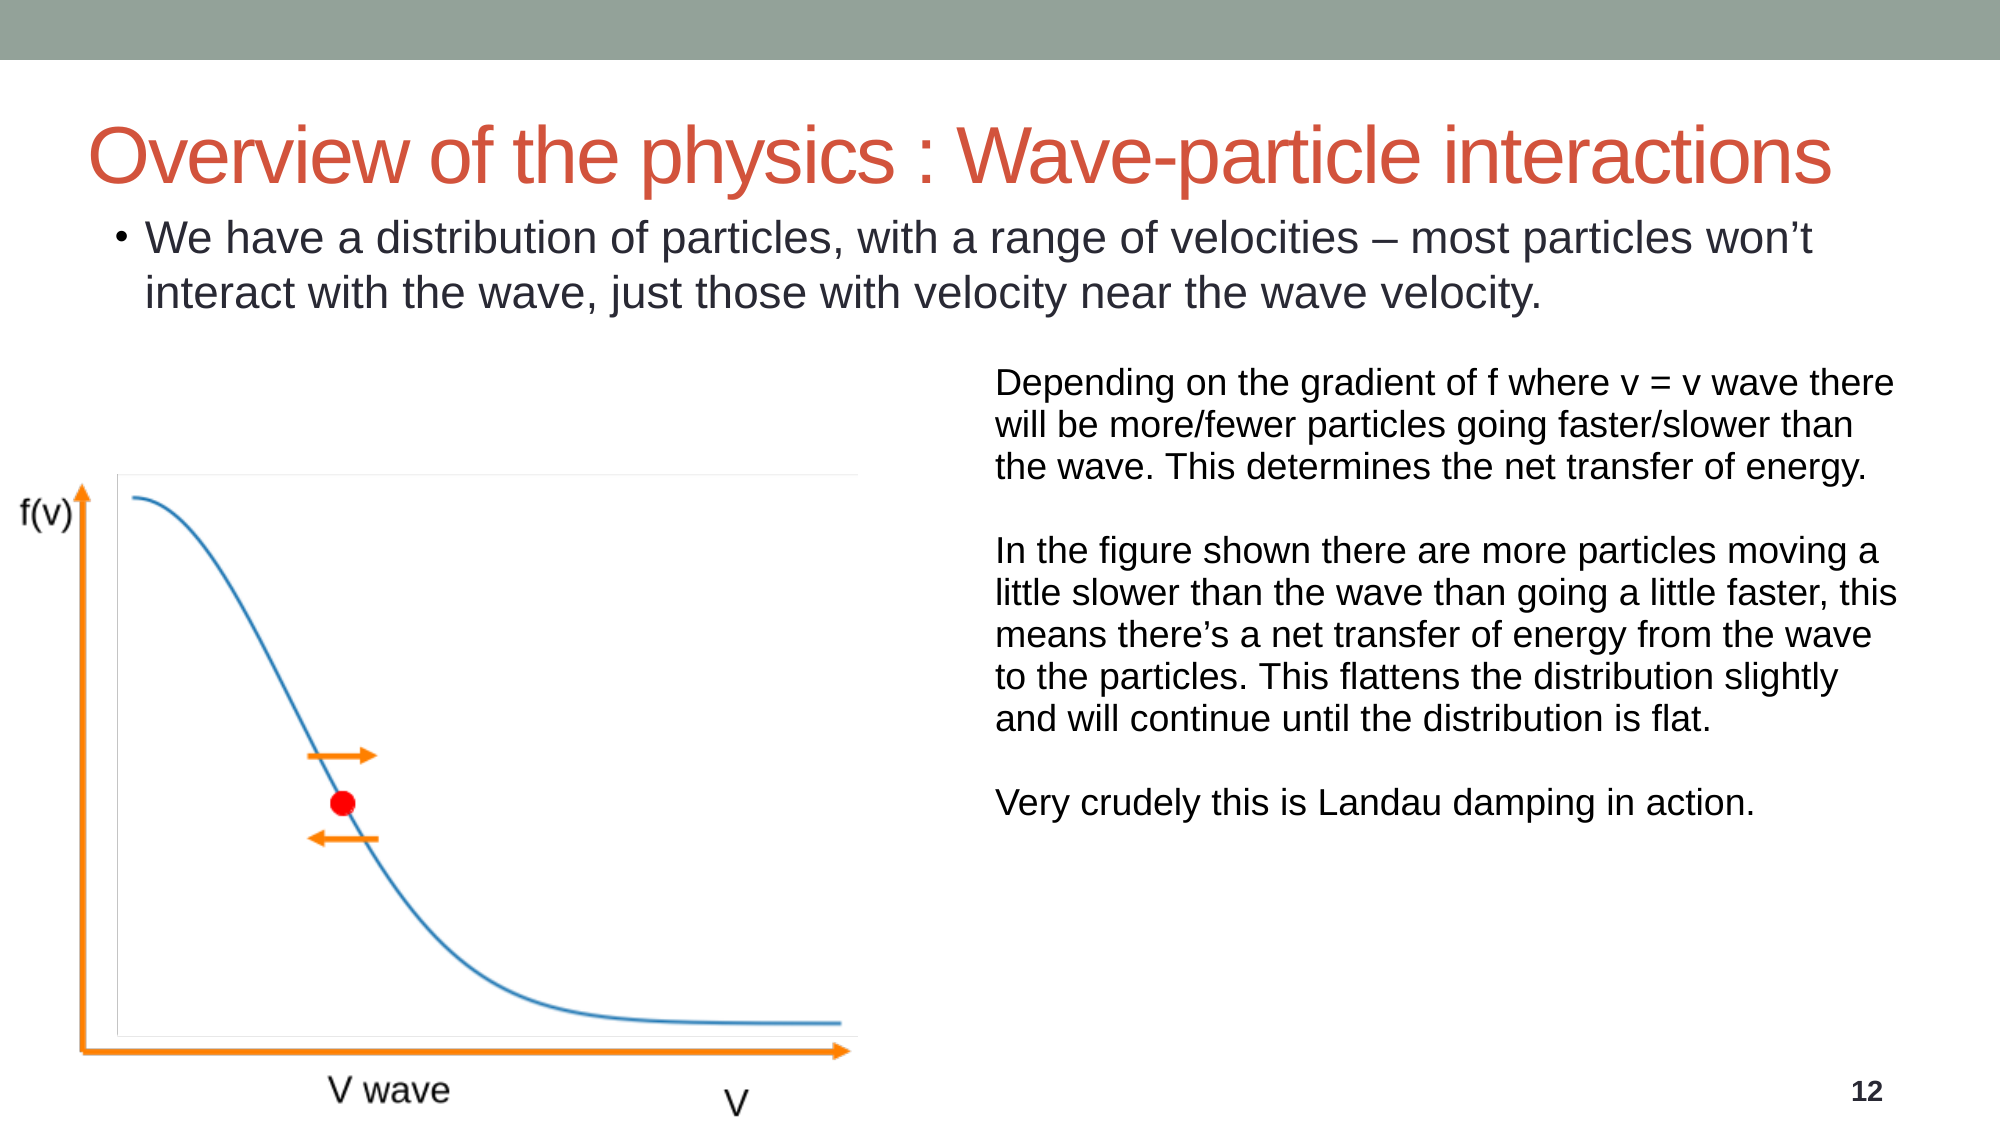

# Overview of the physics : Wave-particle interactions
We have a distribution of particles, with a range of velocities – most particles won’t interact with the wave, just those with velocity near the wave velocity.
Depending on the gradient of f where v = v wave there will be more/fewer particles going faster/slower than the wave. This determines the net transfer of energy.
In the figure shown there are more particles moving a little slower than the wave than going a little faster, this means there’s a net transfer of energy from the wave to the particles. This flattens the distribution slightly and will continue until the distribution is flat.
Very crudely this is Landau damping in action.